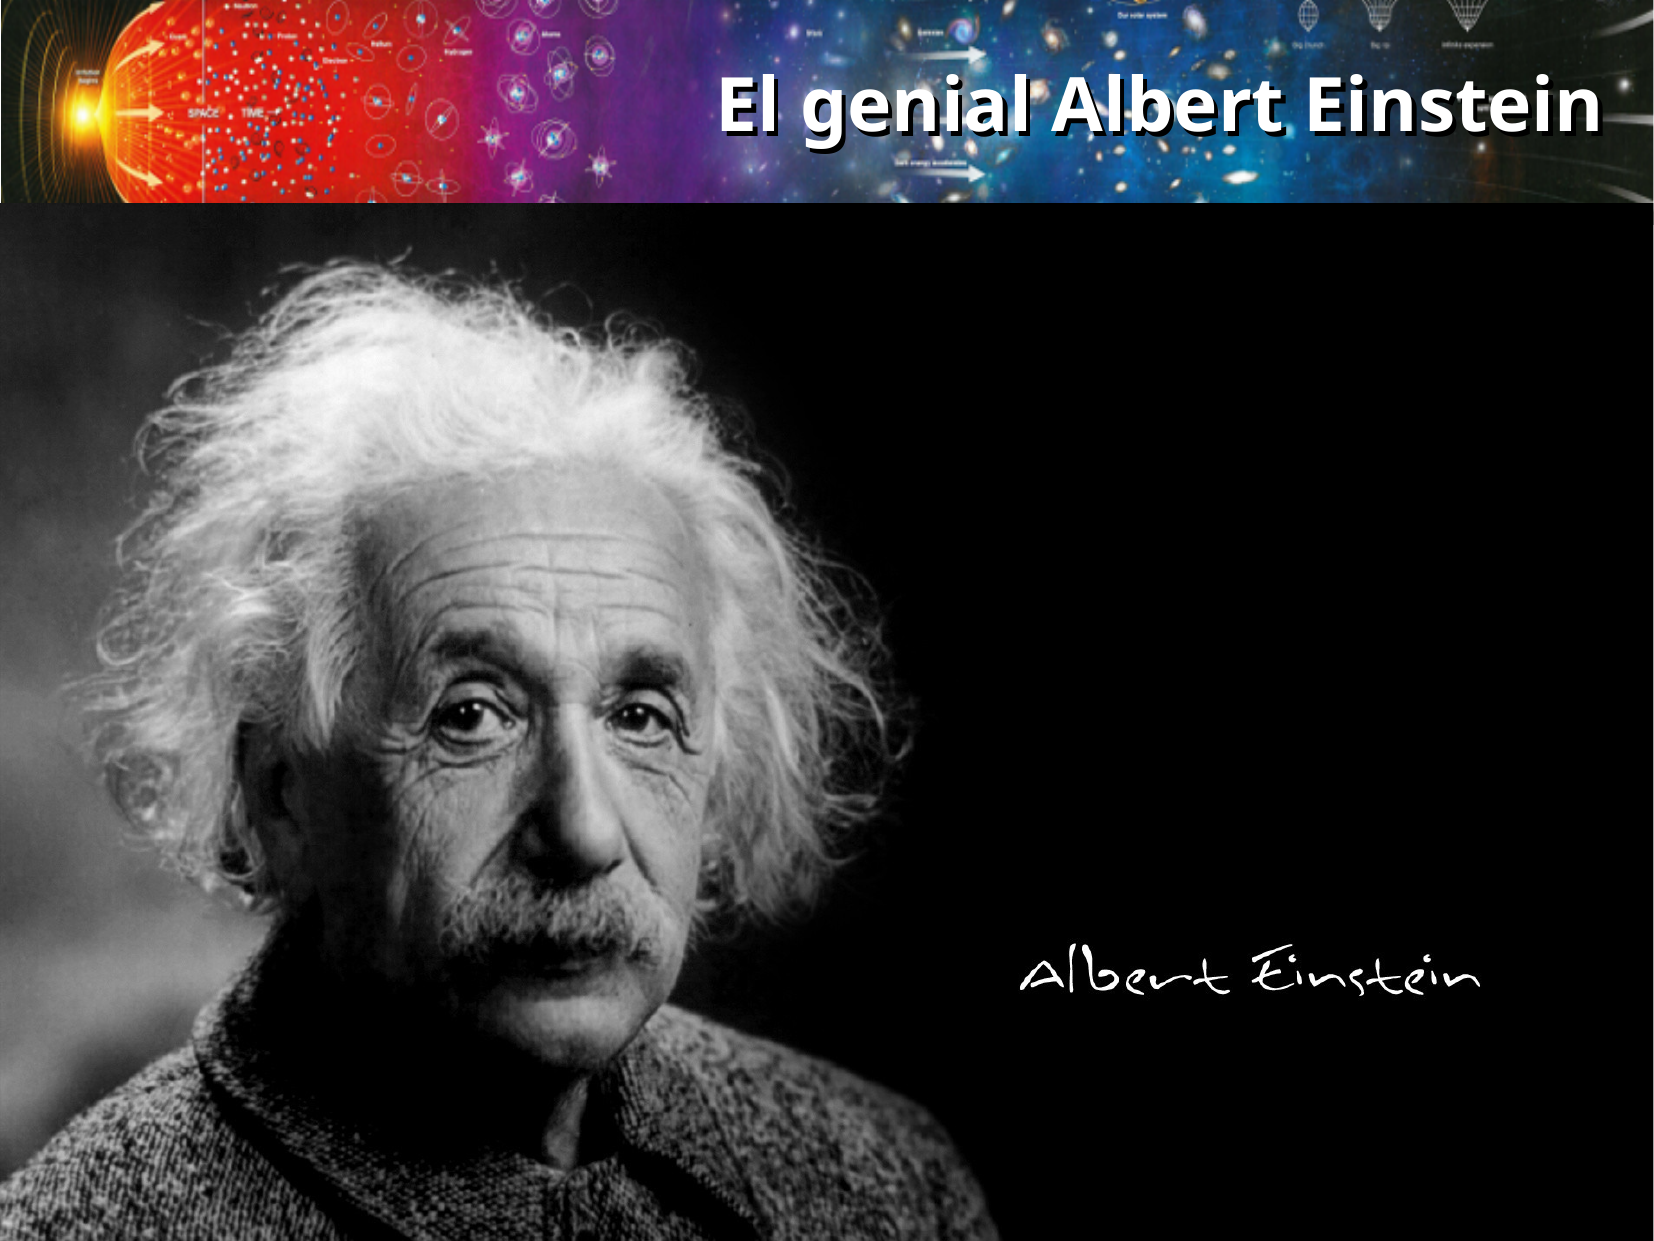

# El genial Albert Einstein
Ago 08, 2017
H. Asorey - IPAC 2017 - C01
26